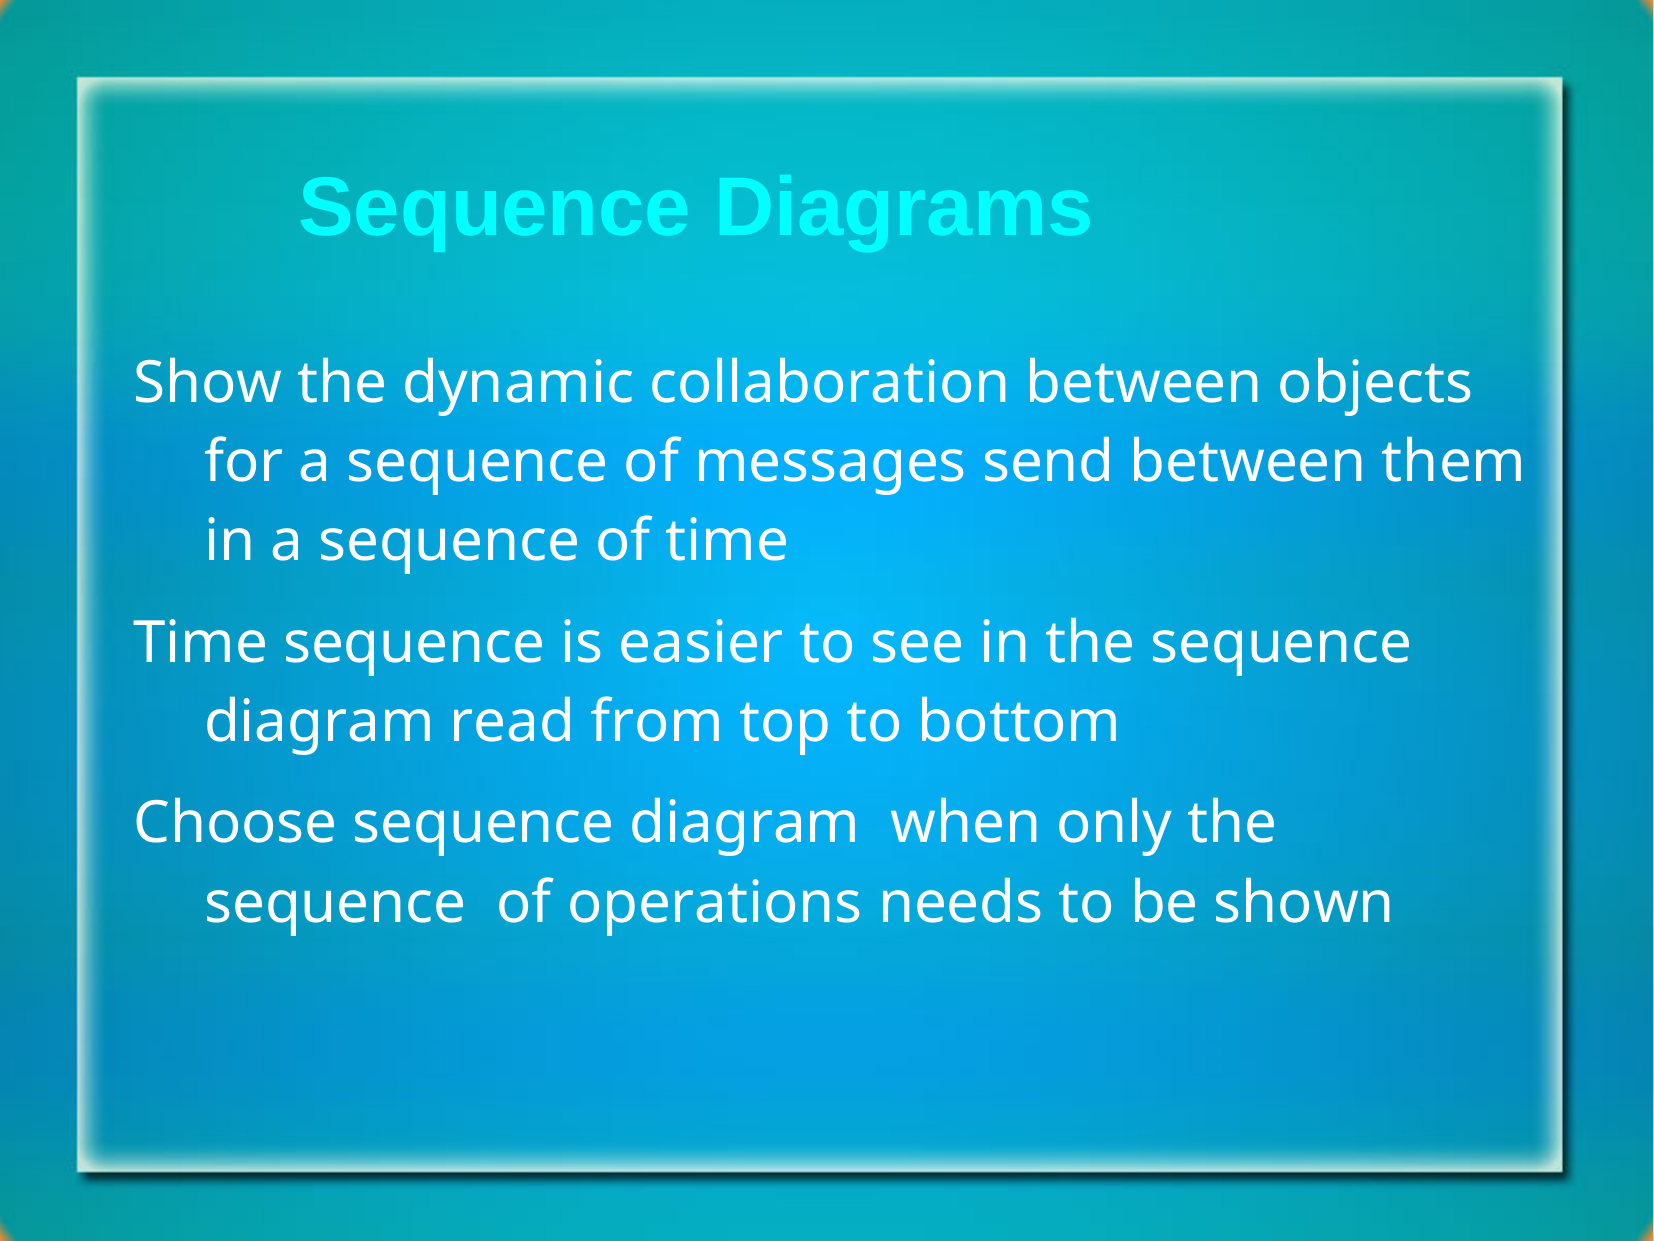

# Sequence Diagrams
Show the dynamic collaboration between objects for a sequence of messages send between them in a sequence of time
Time sequence is easier to see in the sequence diagram read from top to bottom
Choose sequence diagram when only the sequence of operations needs to be shown